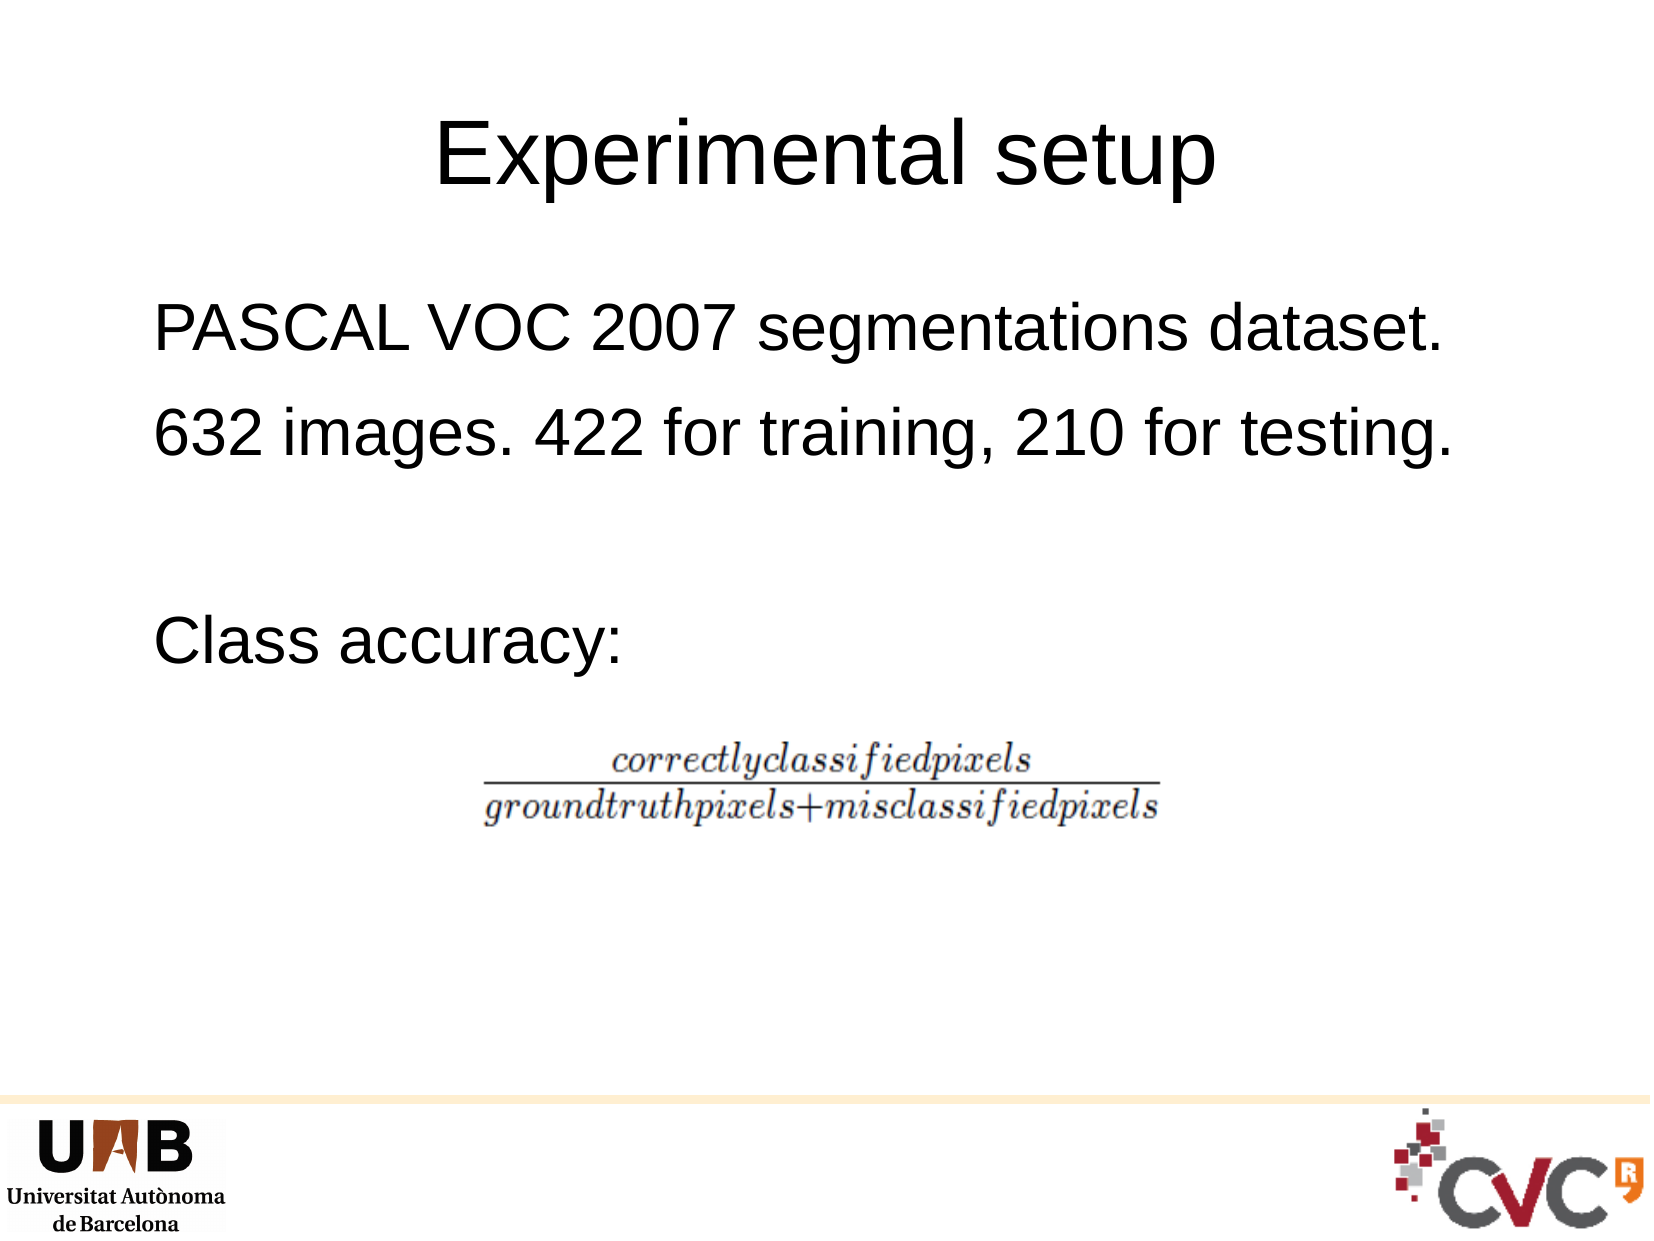

# Experimental setup
PASCAL VOC 2007 segmentations dataset.
632 images. 422 for training, 210 for testing.
Class accuracy: